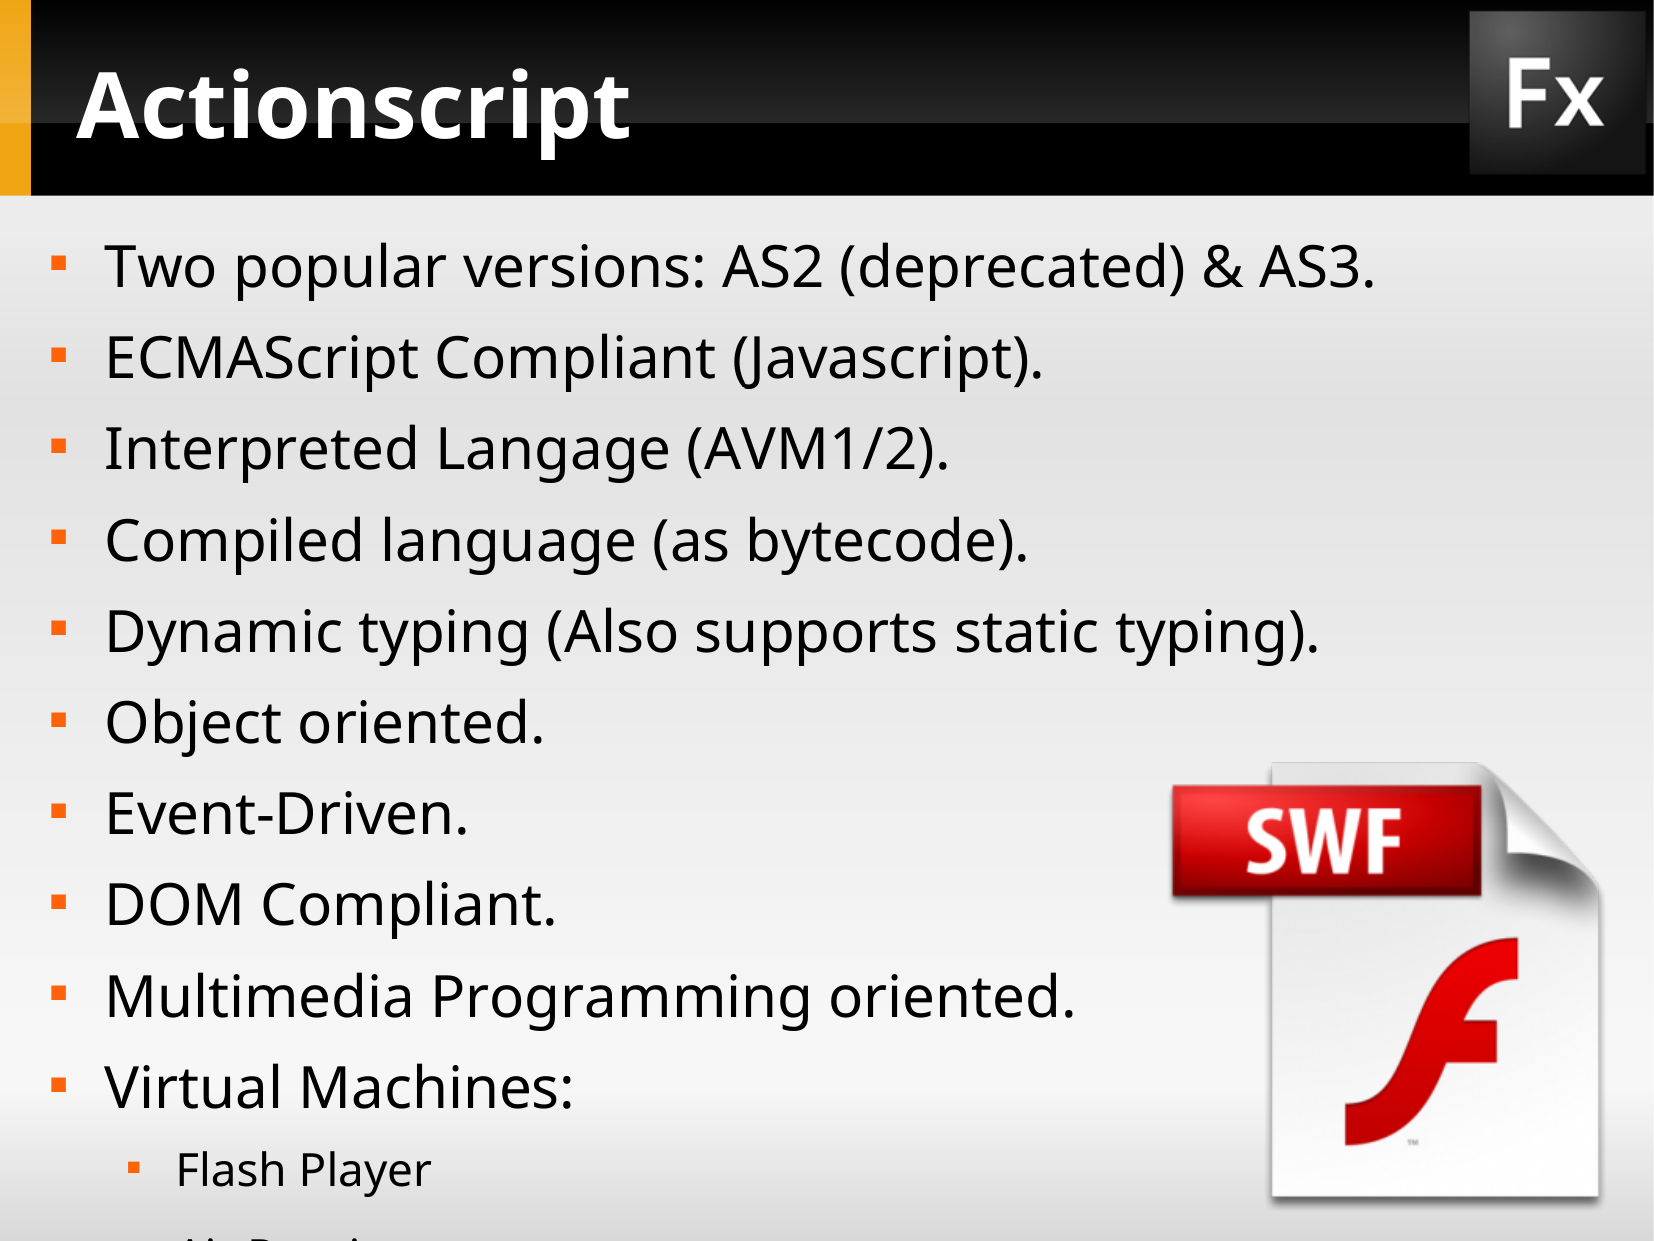

# Actionscript
Two popular versions: AS2 (deprecated) & AS3.
ECMAScript Compliant (Javascript).
Interpreted Langage (AVM1/2).
Compiled language (as bytecode).
Dynamic typing (Also supports static typing).
Object oriented.
Event-Driven.
DOM Compliant.
Multimedia Programming oriented.
Virtual Machines:
Flash Player
Air Runtime
GNU Gnash (open source)